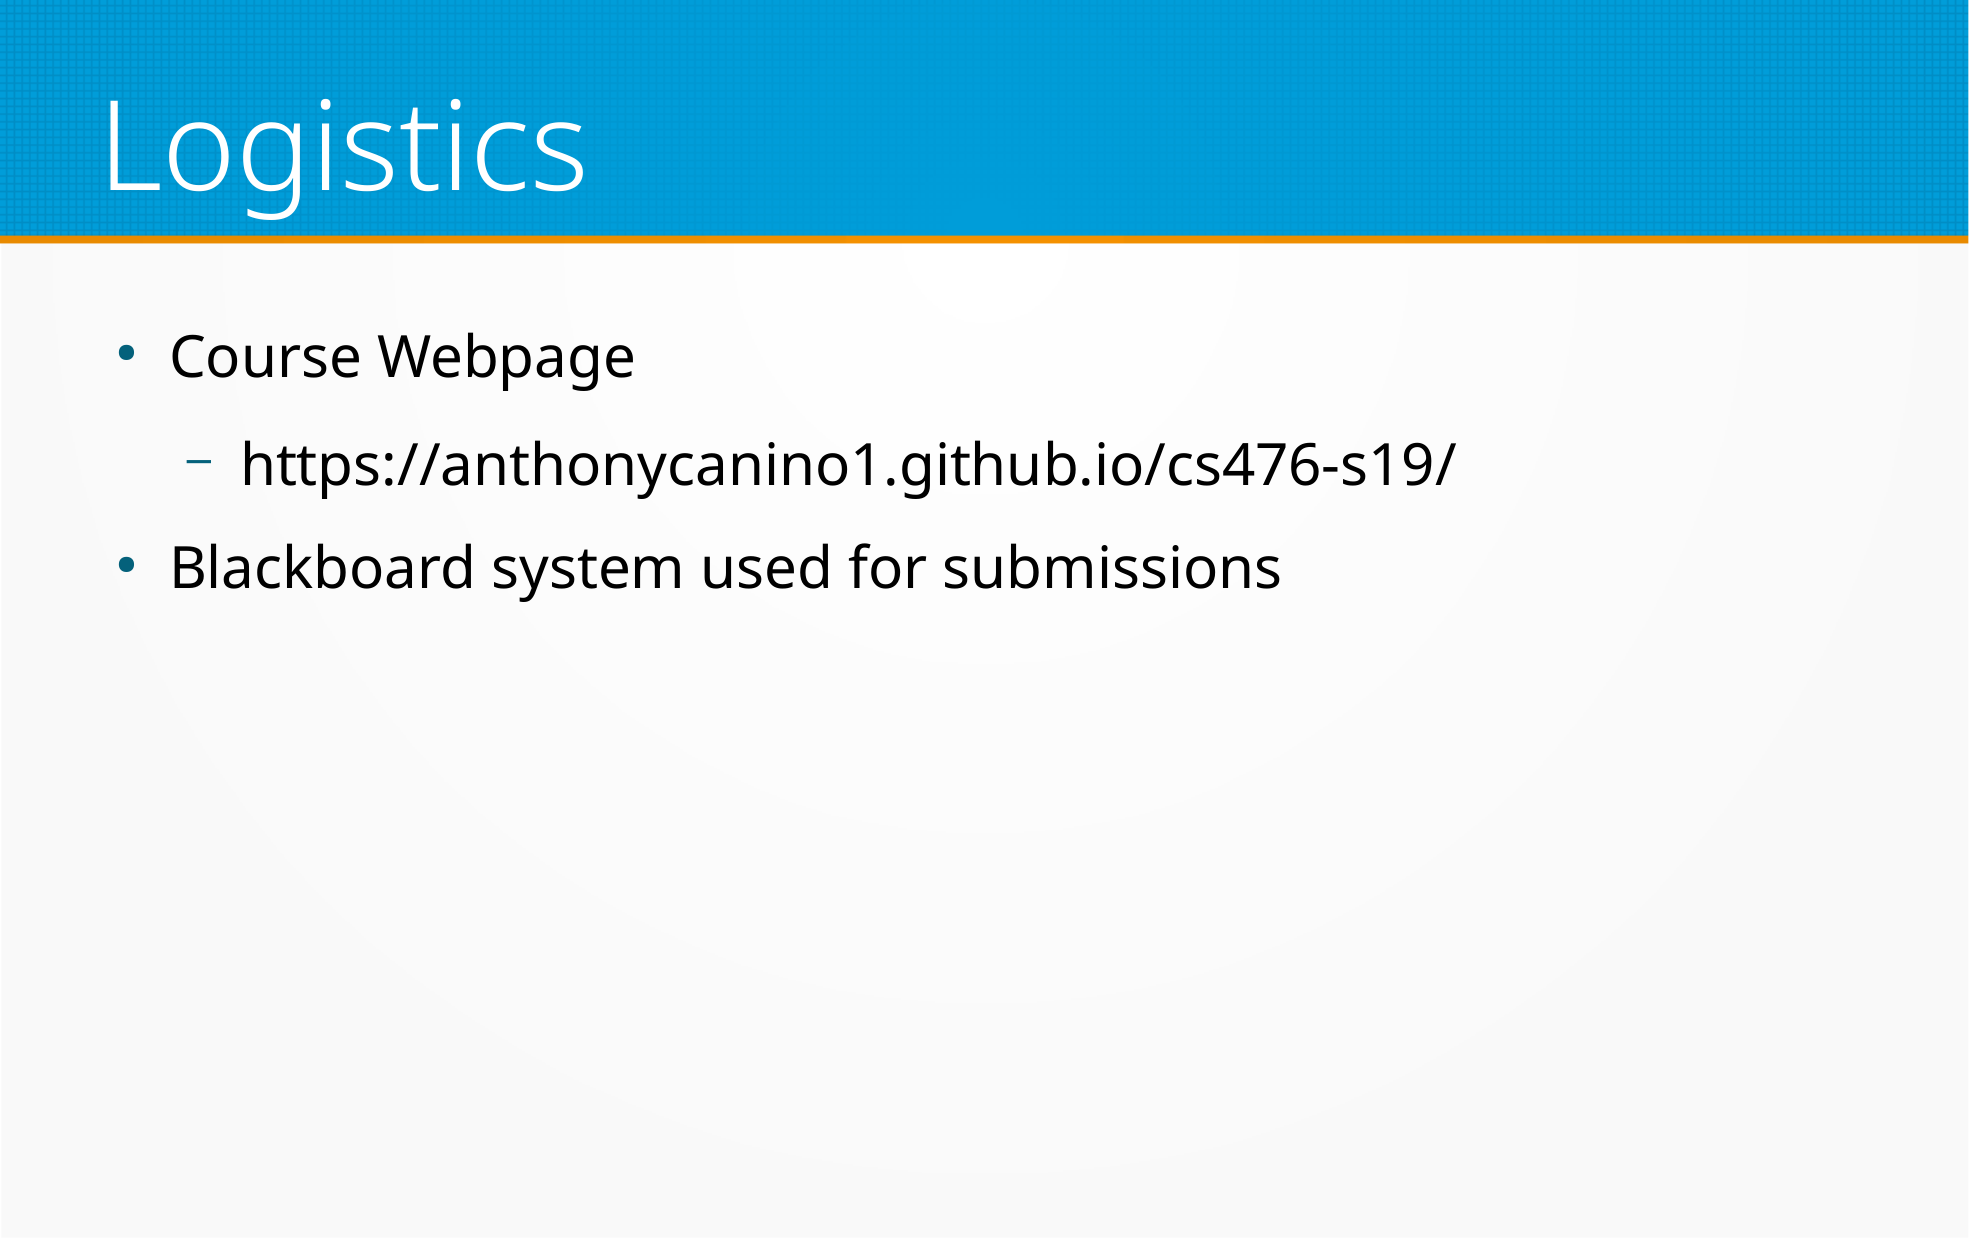

# Logistics
Course Webpage
https://anthonycanino1.github.io/cs476-s19/
Blackboard system used for submissions